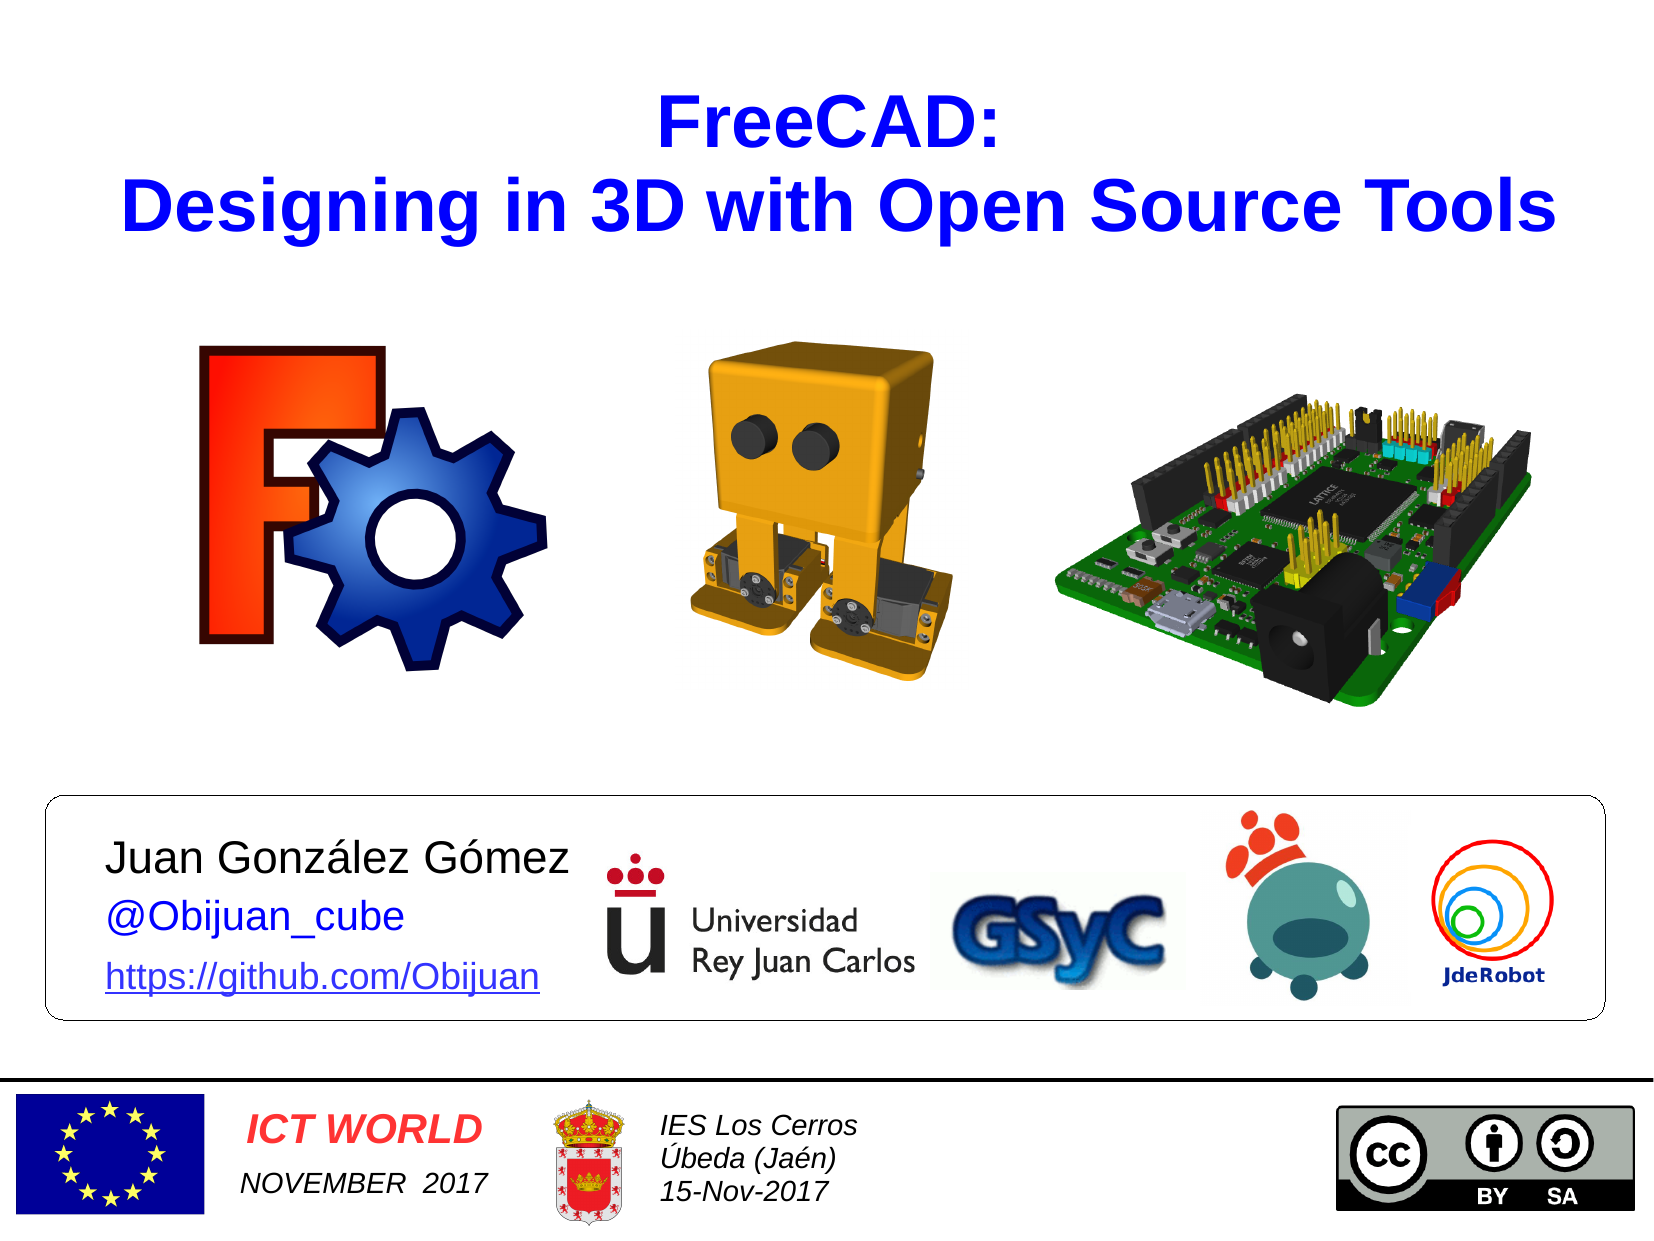

# FreeCAD: Designing in 3D with Open Source Tools
Juan González Gómez
@Obijuan_cube
https://github.com/Obijuan
ICT WORLD
IES Los Cerros
Úbeda (Jaén)
15-Nov-2017
NOVEMBER 2017